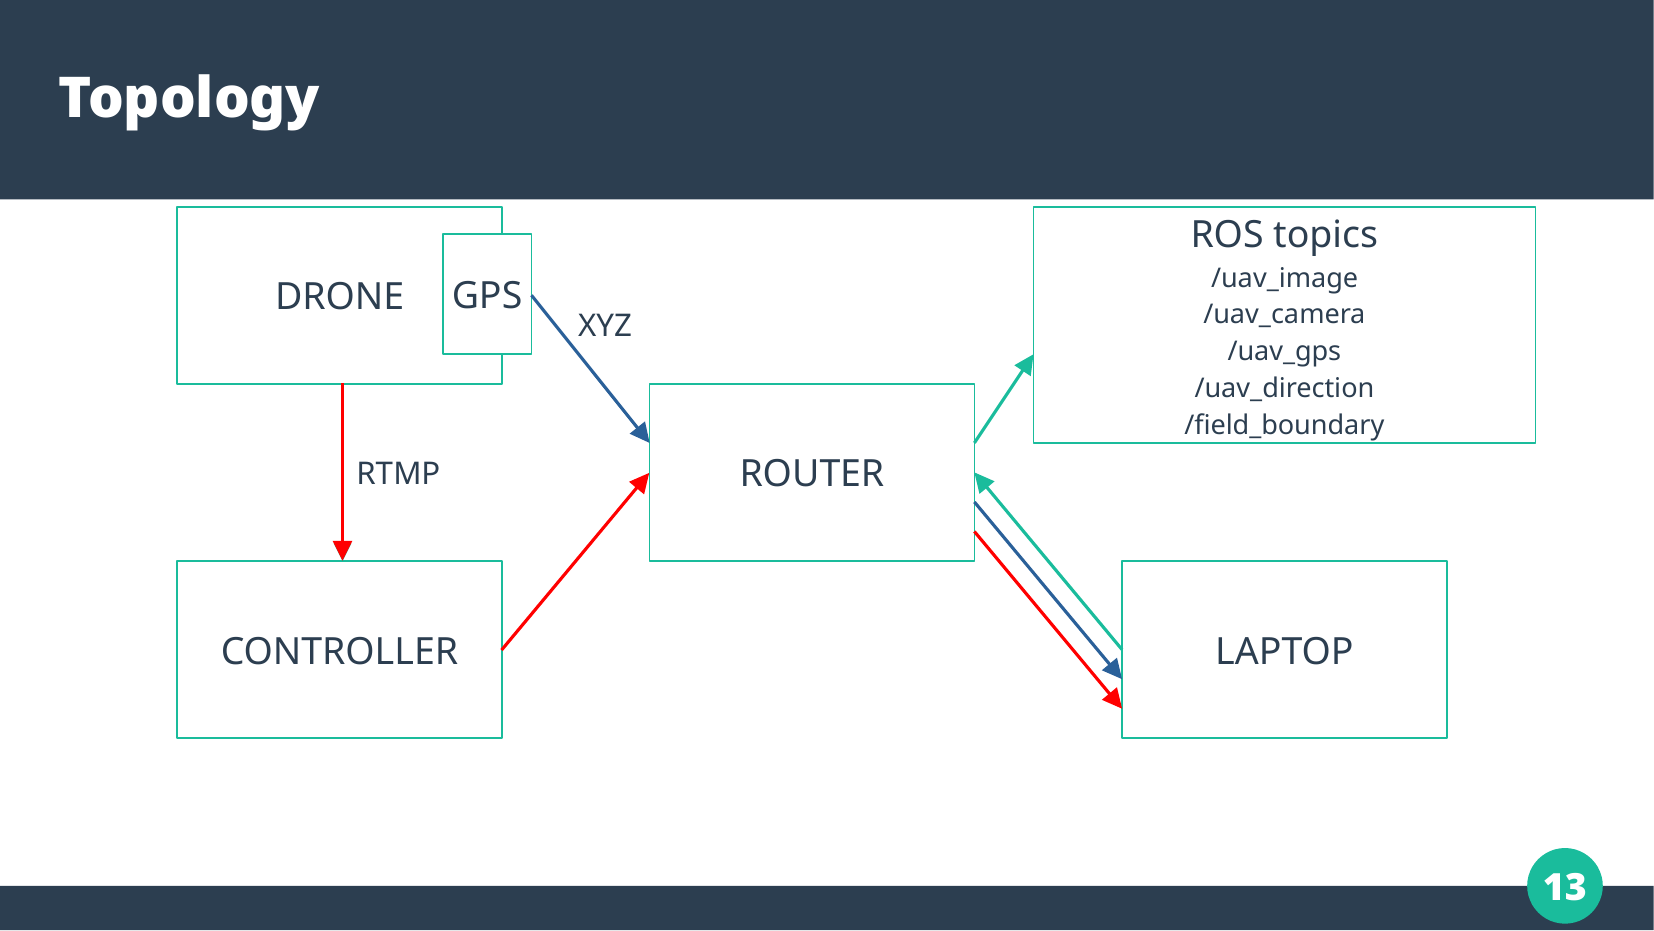

# Topology
DRONE
ROS topics
/uav_image
/uav_camera
/uav_gps
/uav_direction
/field_boundary
GPS
XYZ
ROUTER
RTMP
CONTROLLER
LAPTOP